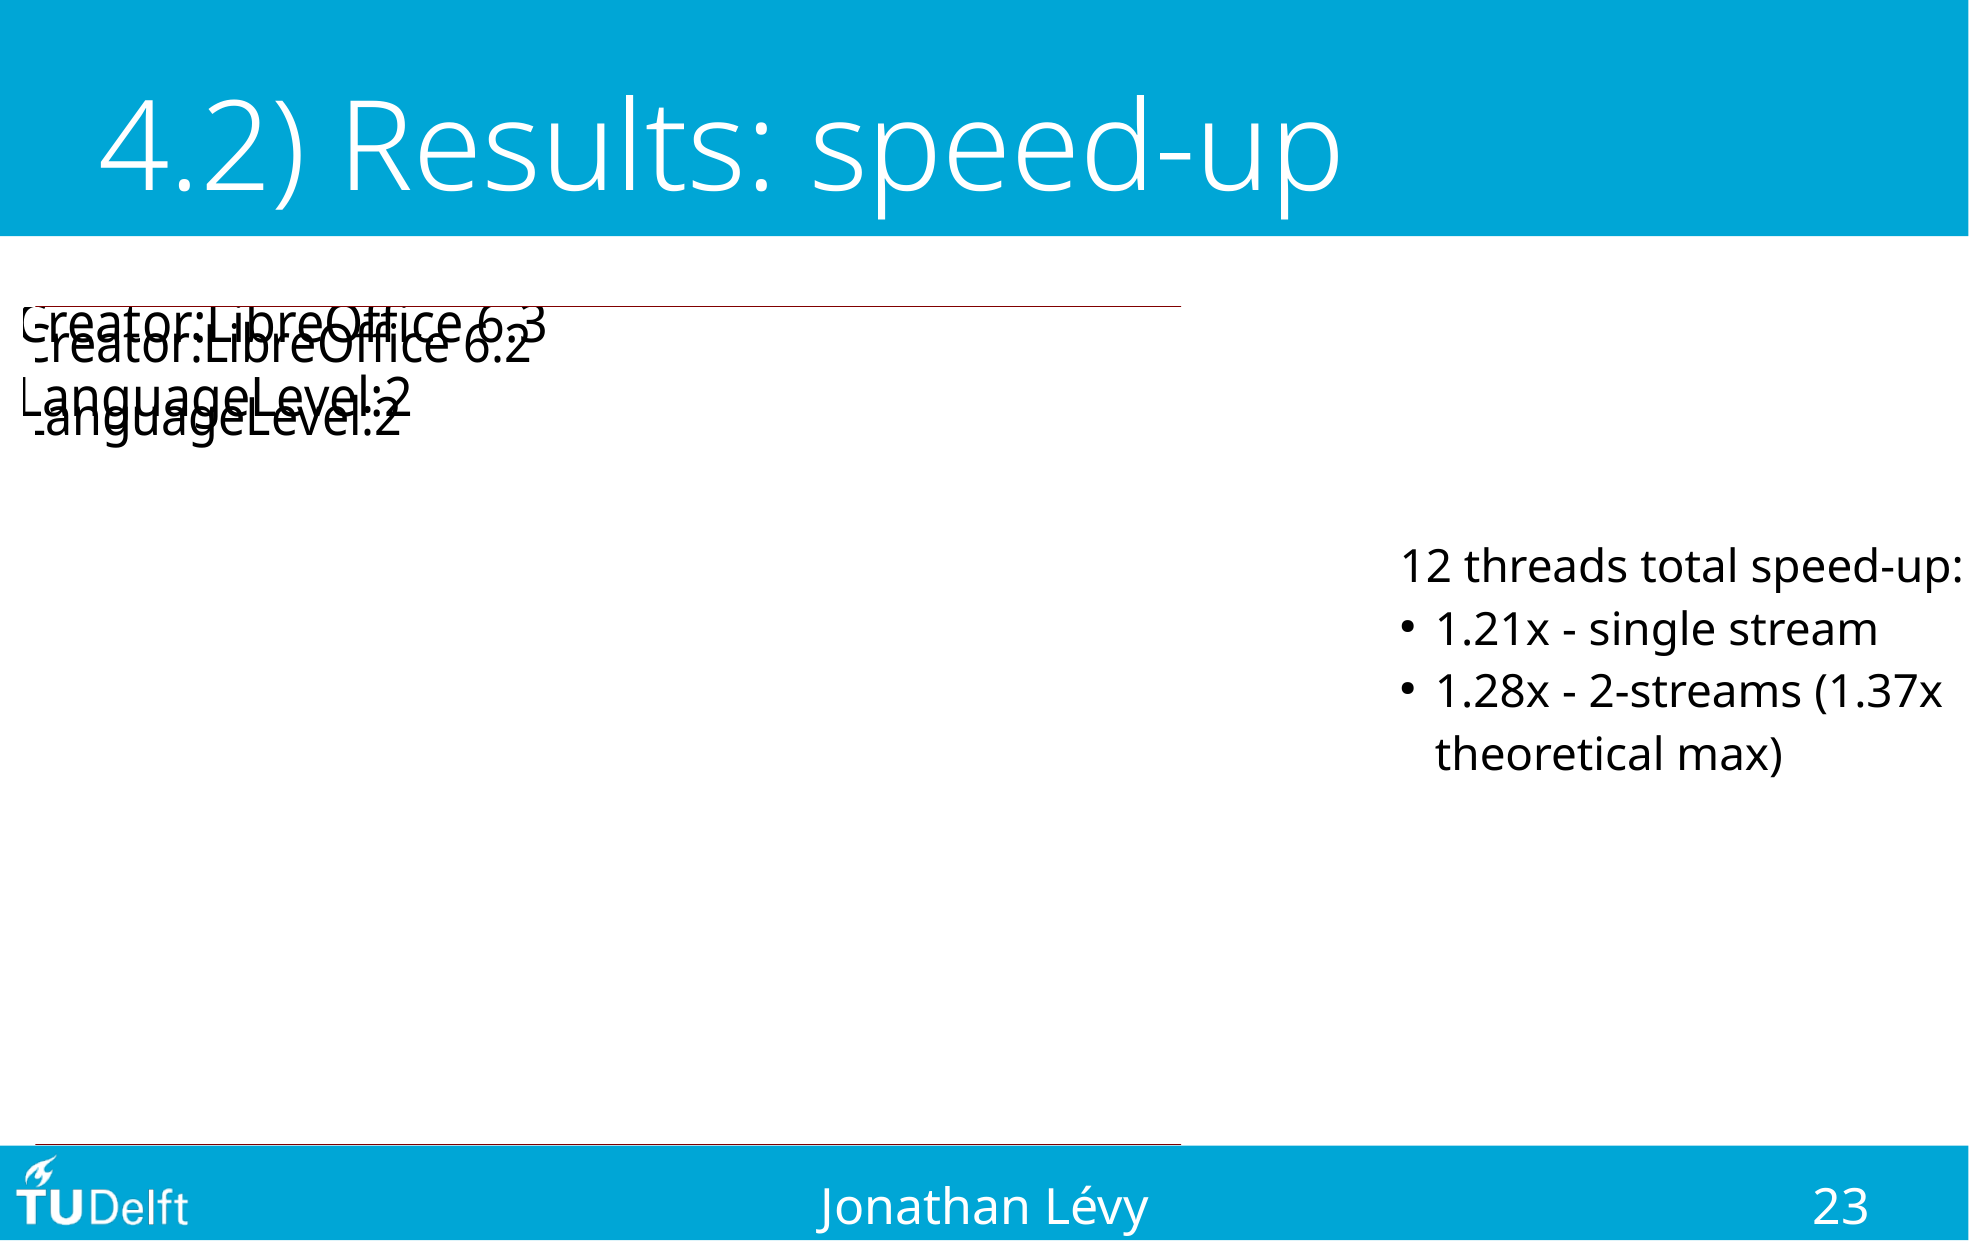

# 4.2) Results: speed-up
12 threads total speed-up:
1.21x - single stream
1.28x - 2-streams (1.37x theoretical max)
Jonathan Lévy
23